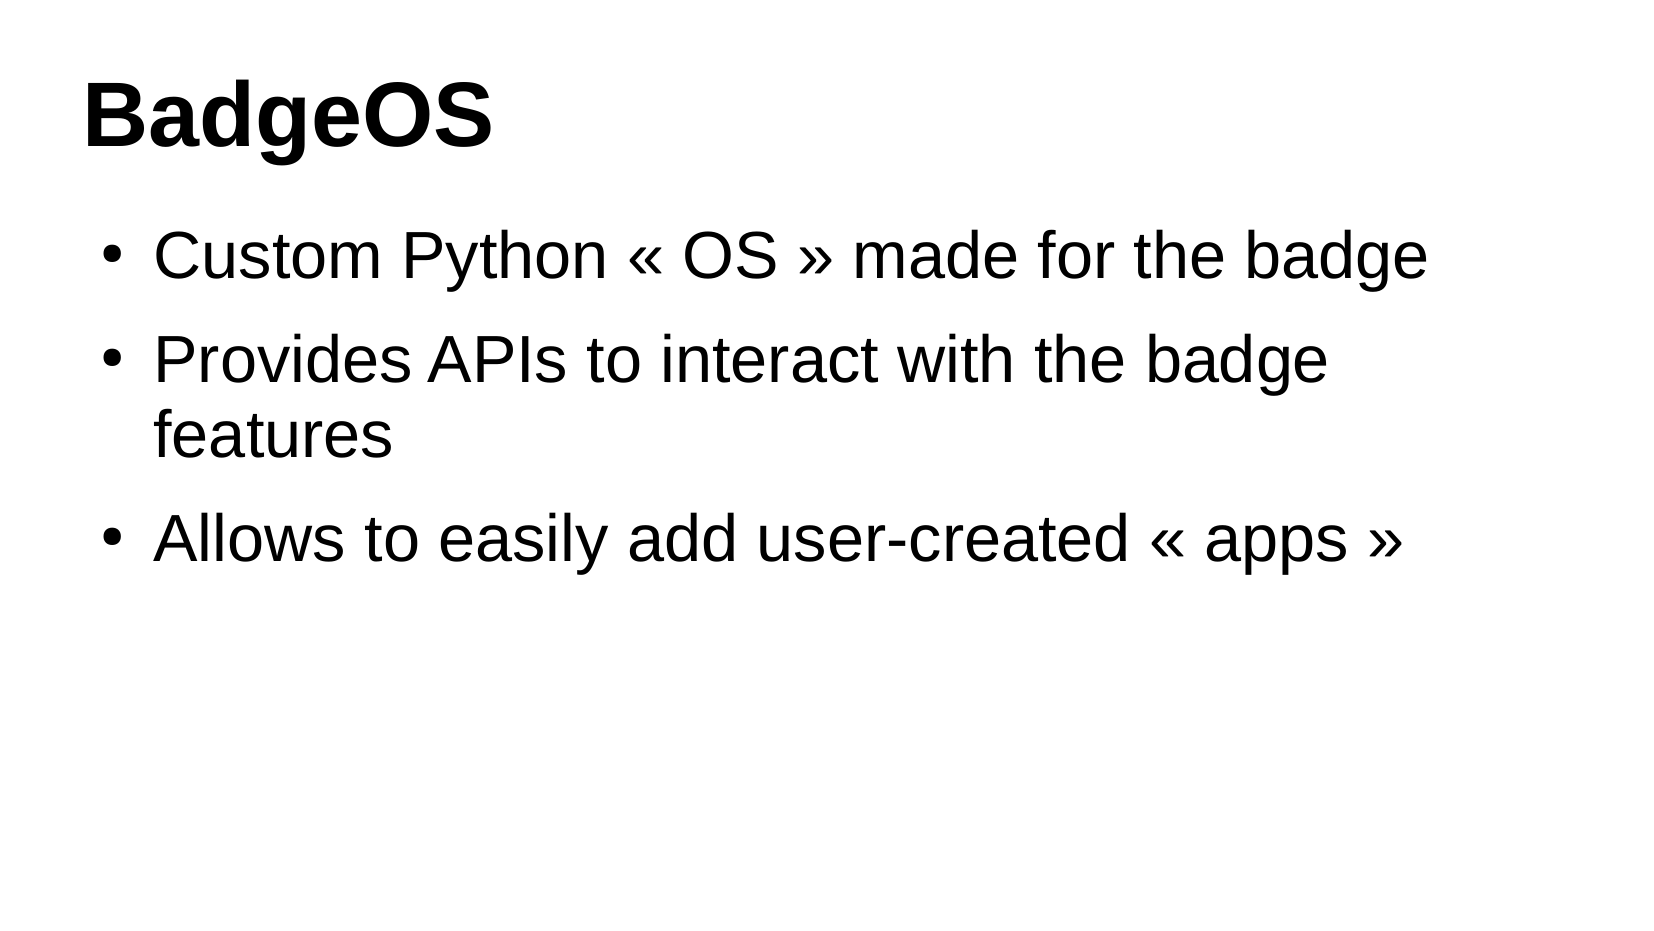

# BadgeOS
Custom Python « OS » made for the badge
Provides APIs to interact with the badge features
Allows to easily add user-created « apps »